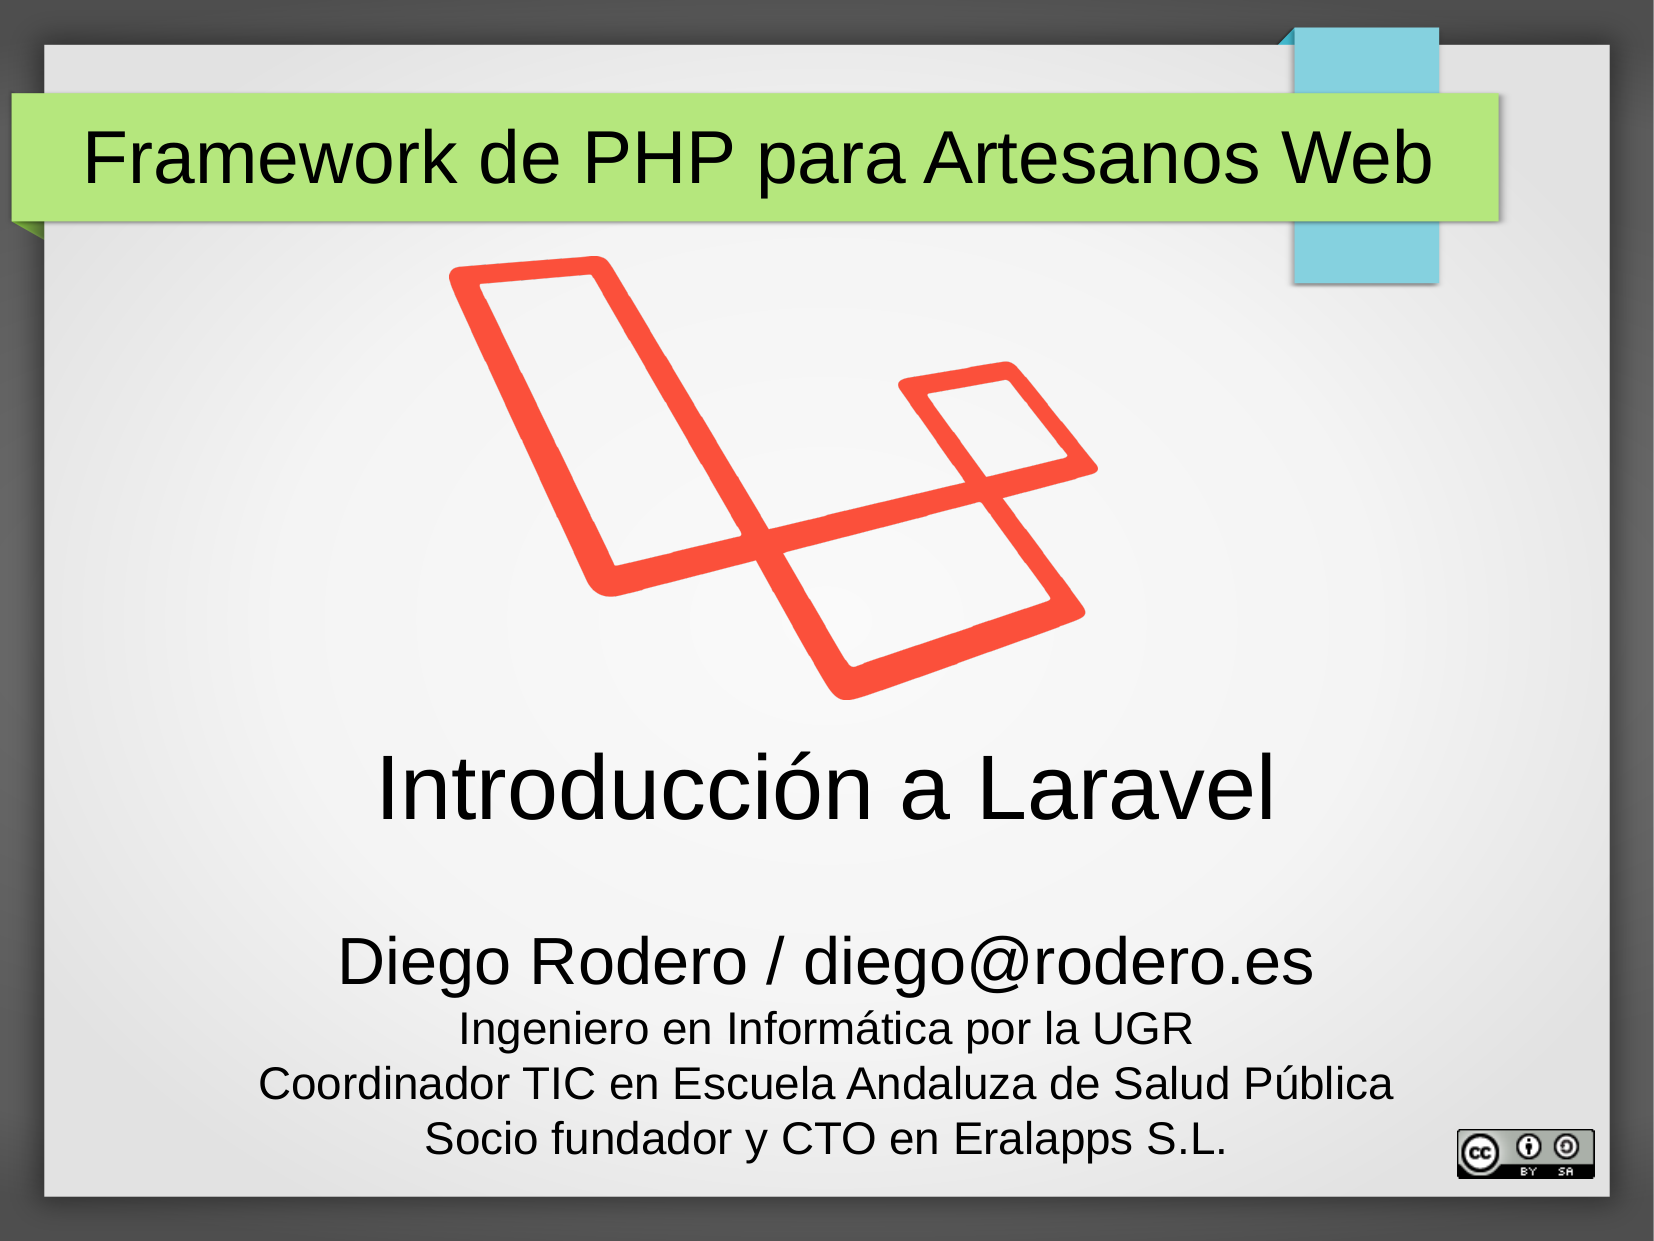

# Framework de PHP para Artesanos Web
Introducción a Laravel
Diego Rodero / diego@rodero.es
Ingeniero en Informática por la UGR
Coordinador TIC en Escuela Andaluza de Salud Pública
Socio fundador y CTO en Eralapps S.L.